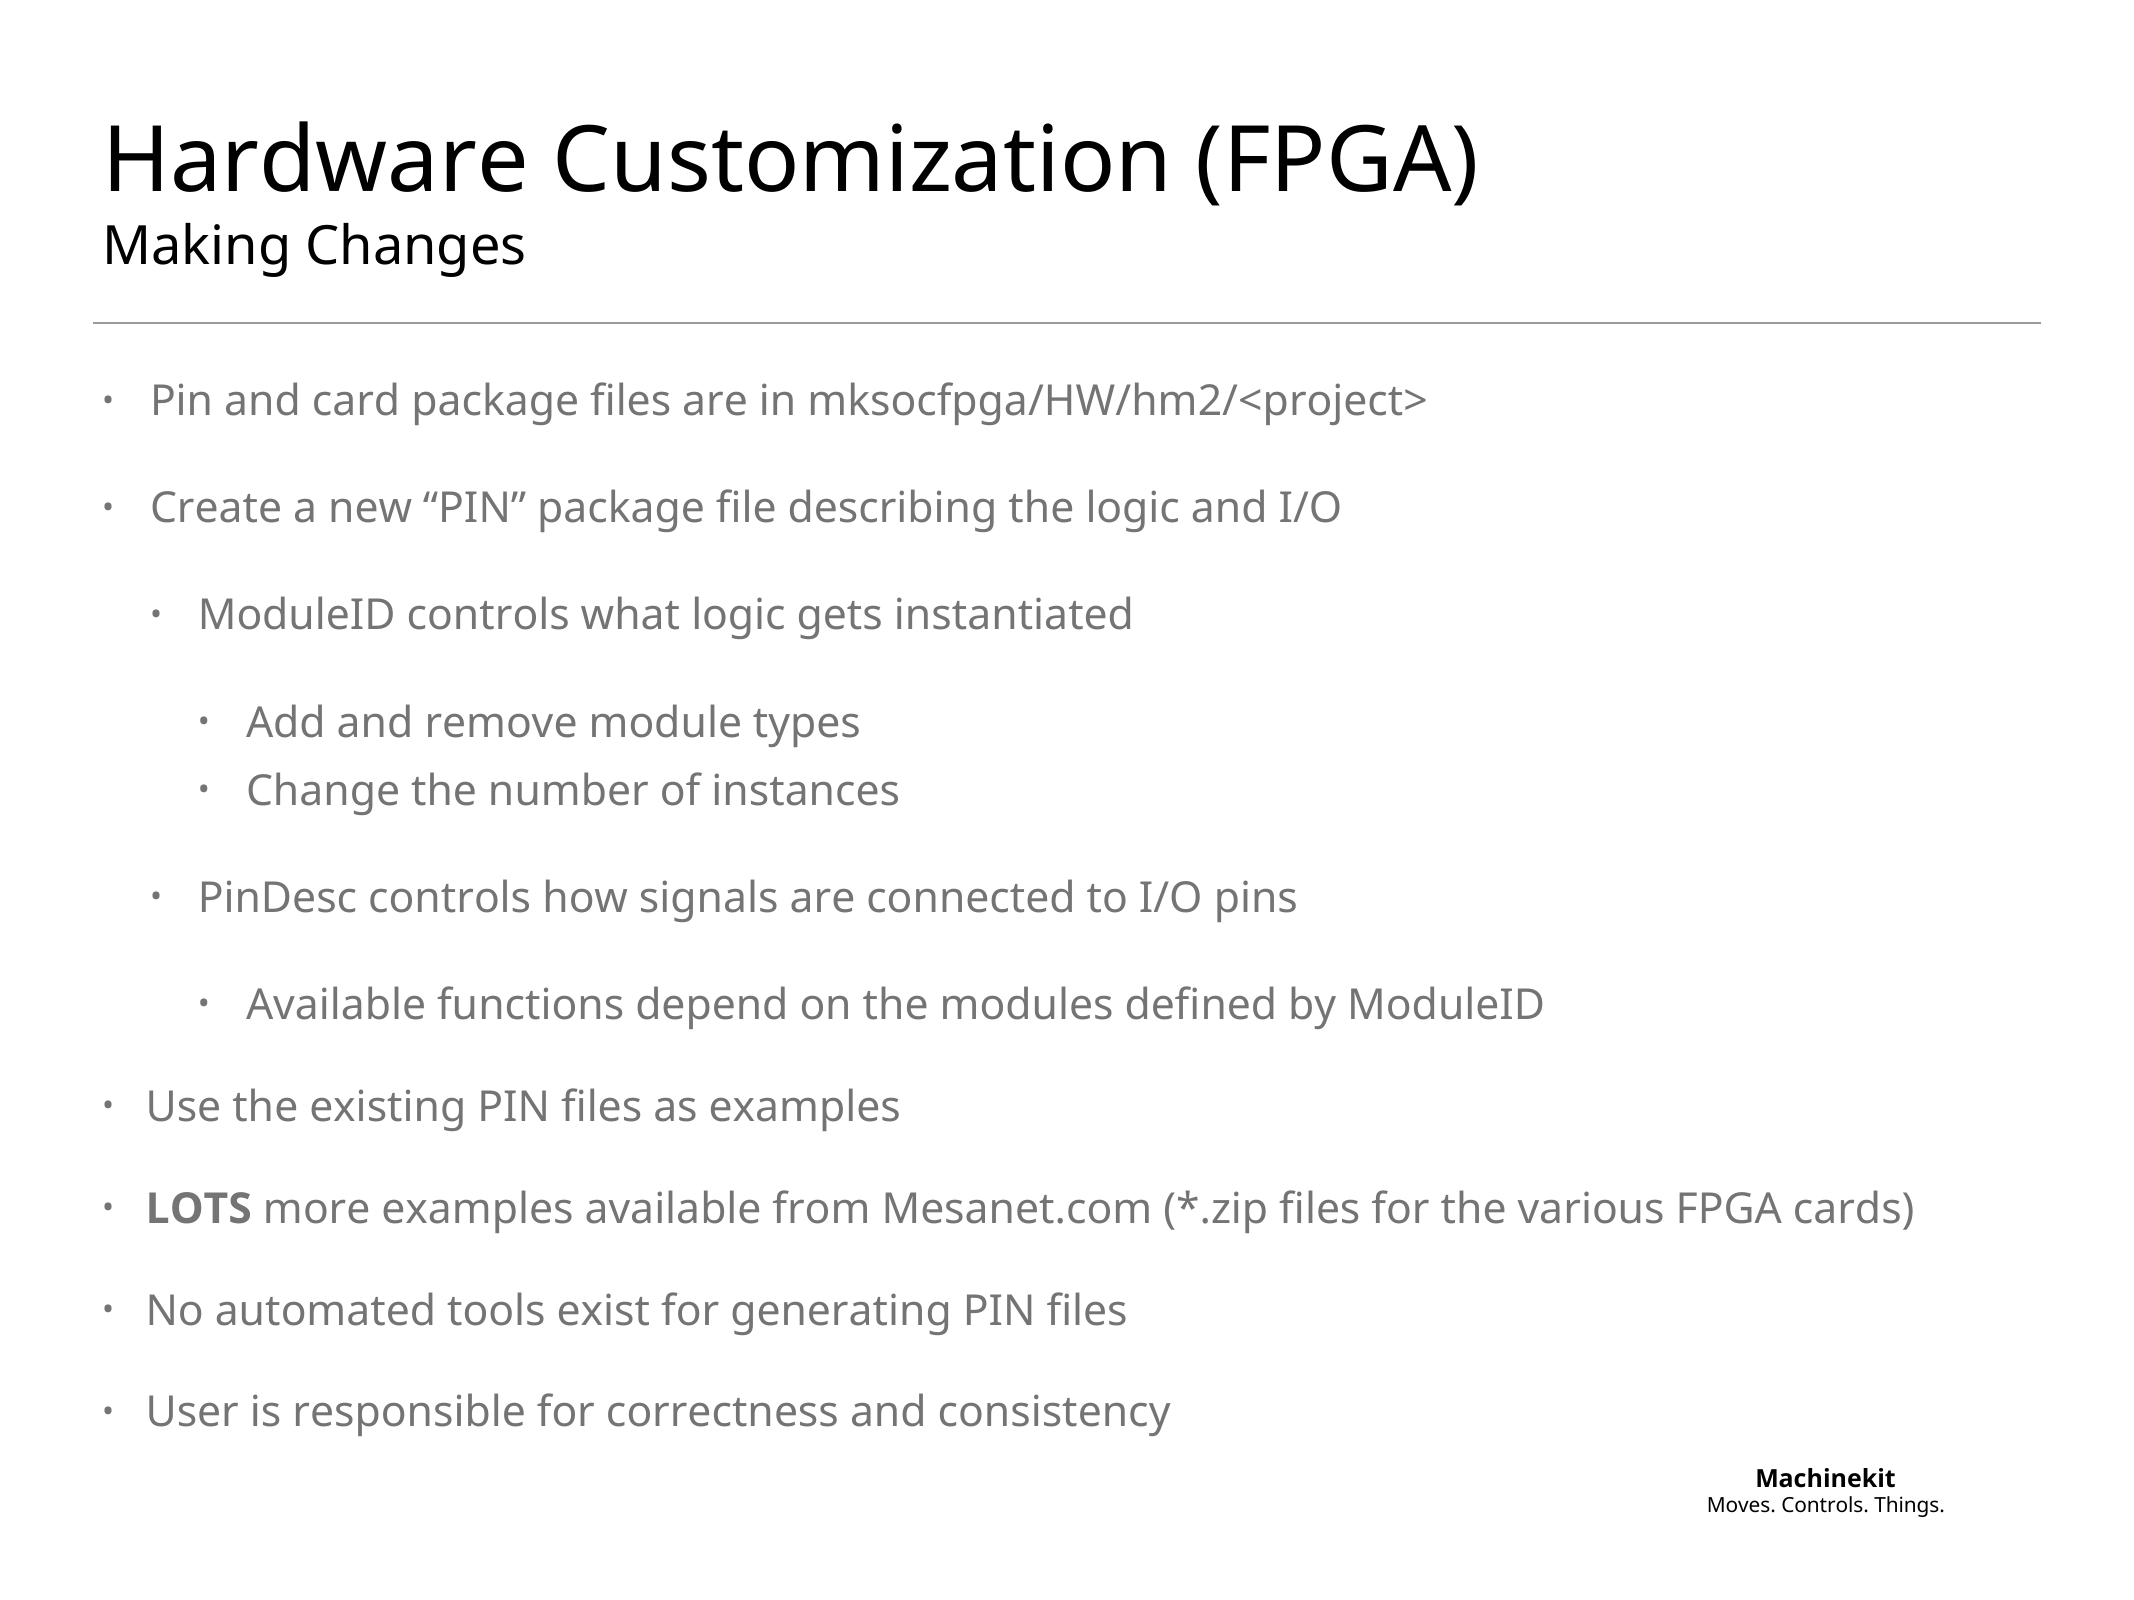

# Hardware Customization (FPGA) Making Changes
Pin and card package files are in mksocfpga/HW/hm2/<project>
Create a new “PIN” package file describing the logic and I/O
ModuleID controls what logic gets instantiated
Add and remove module types
Change the number of instances
PinDesc controls how signals are connected to I/O pins
Available functions depend on the modules defined by ModuleID
Use the existing PIN files as examples
LOTS more examples available from Mesanet.com (*.zip files for the various FPGA cards)
No automated tools exist for generating PIN files
User is responsible for correctness and consistency